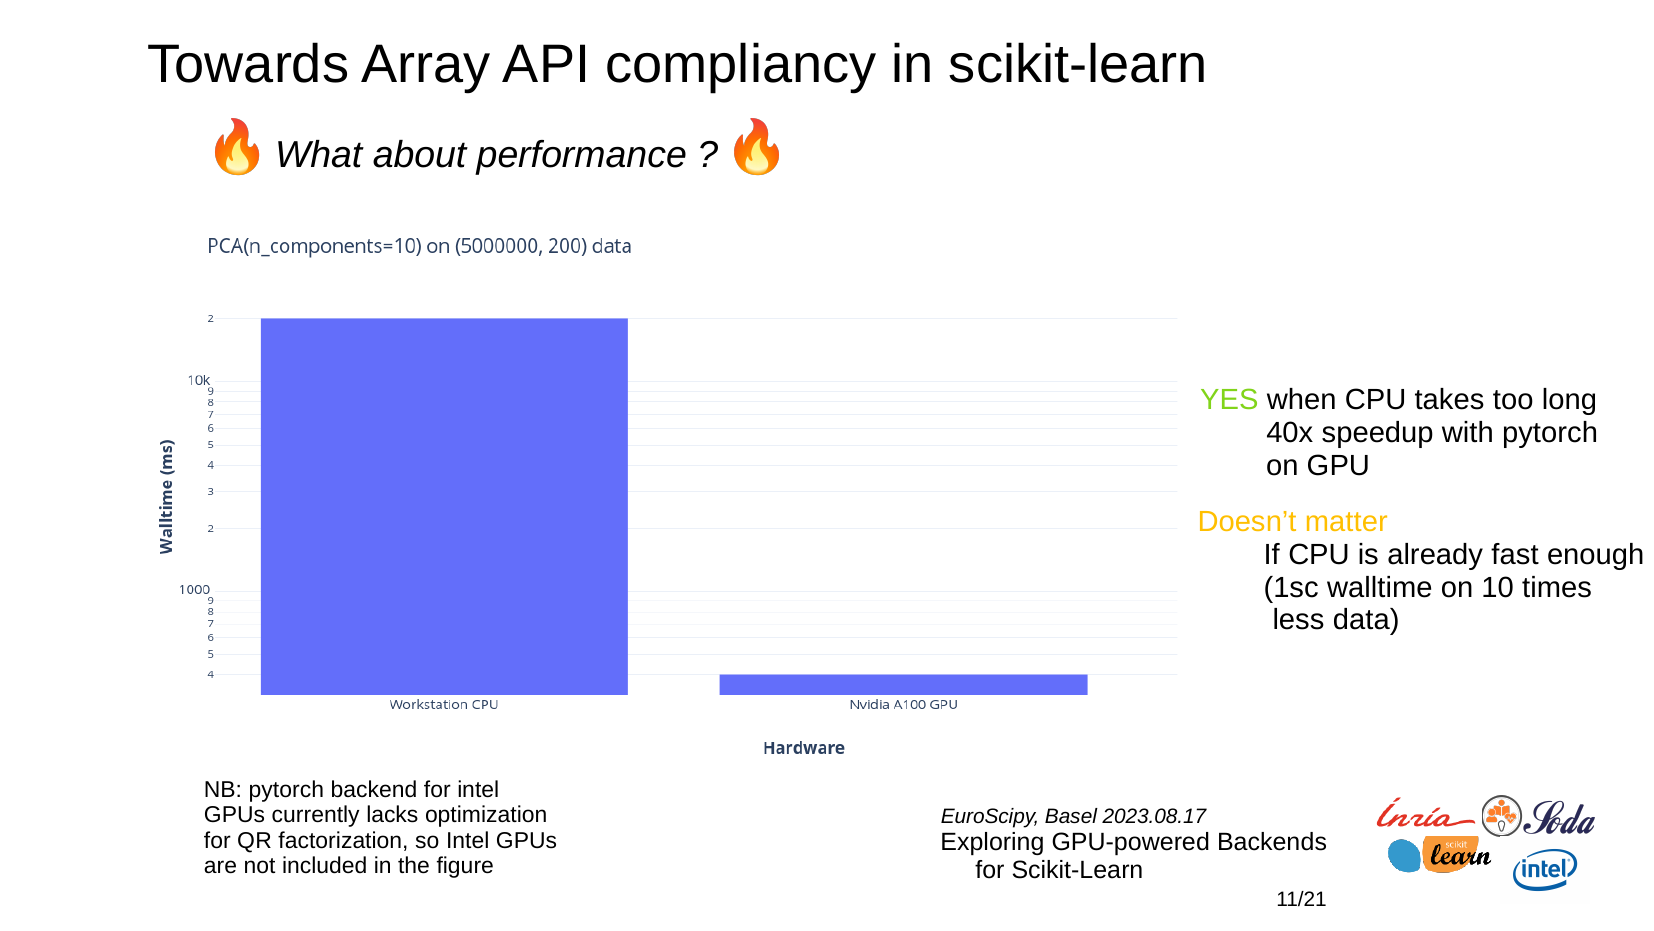

Towards Array API compliancy in scikit-learn
What about performance ?
YES when CPU takes too long
 40x speedup with pytorch on GPU
Doesn’t matter
 If CPU is already fast enough
 (1sc walltime on 10 times
	less data)
 EuroScipy, Basel 2023.08.17
 Exploring GPU-powered Backends
 for Scikit-Learn
 11/21
NB: pytorch backend for intel GPUs currently lacks optimization for QR factorization, so Intel GPUs are not included in the figure